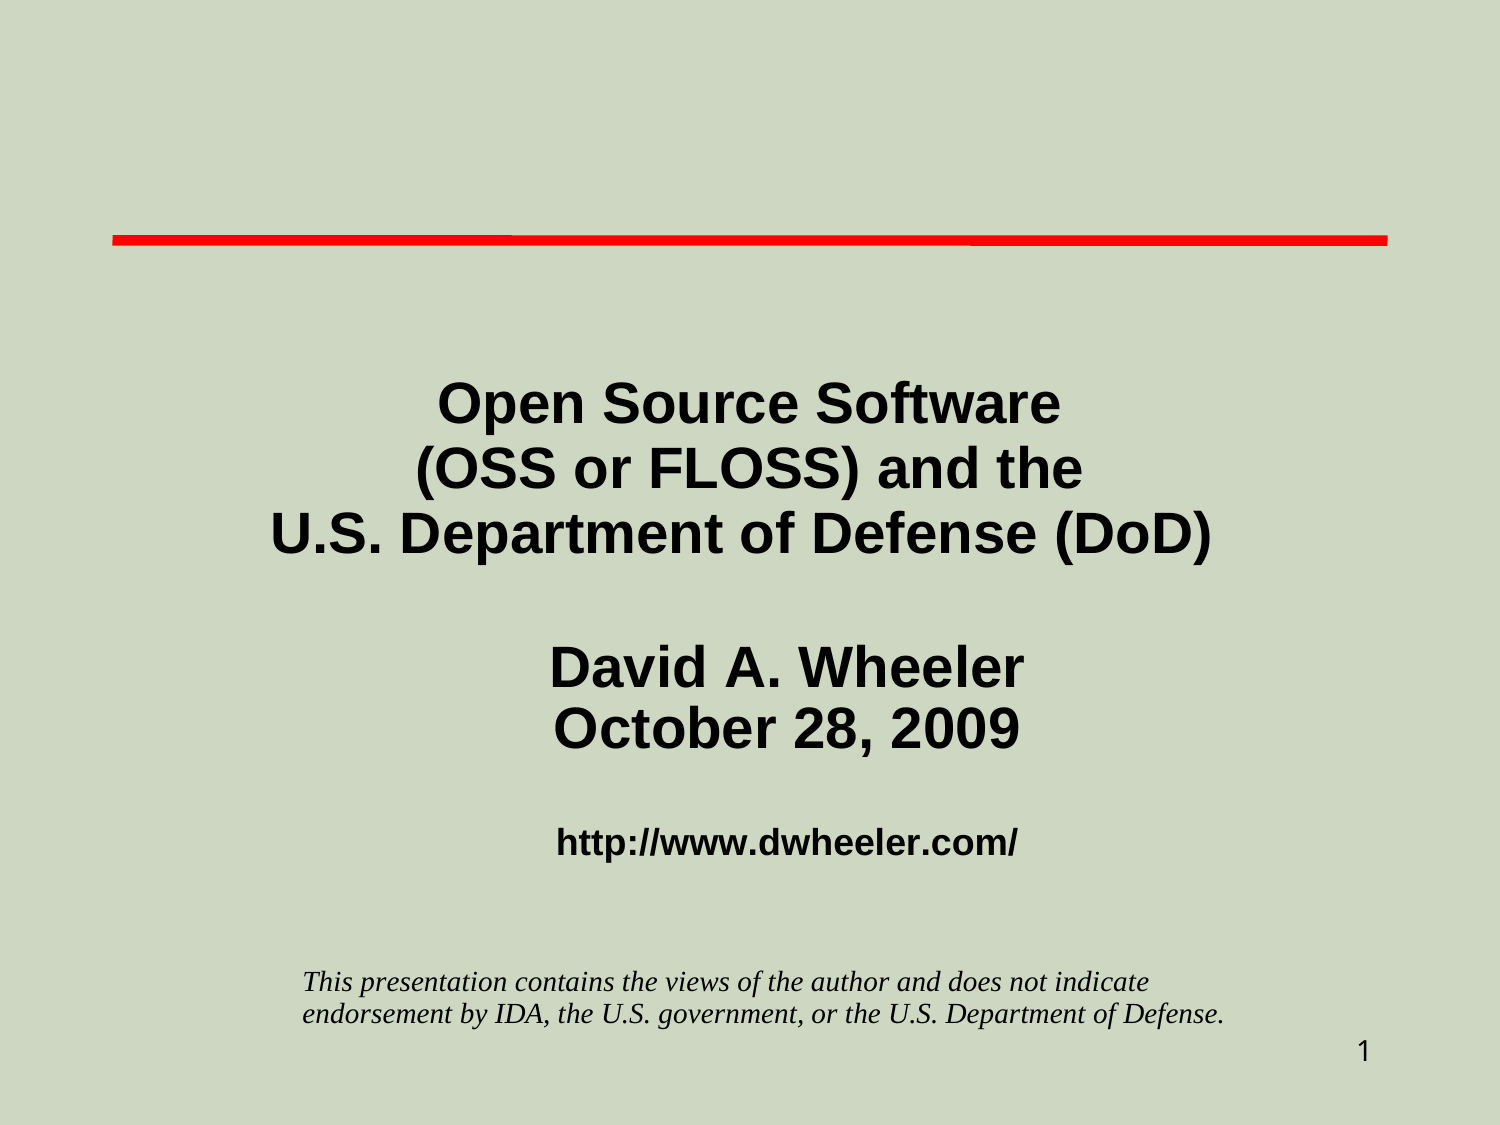

# Open Source Software (OSS or FLOSS) and the U.S. Department of Defense (DoD)
David A. Wheeler
October 28, 2009
http://www.dwheeler.com/
This presentation contains the views of the author and does not indicate endorsement by IDA, the U.S. government, or the U.S. Department of Defense.